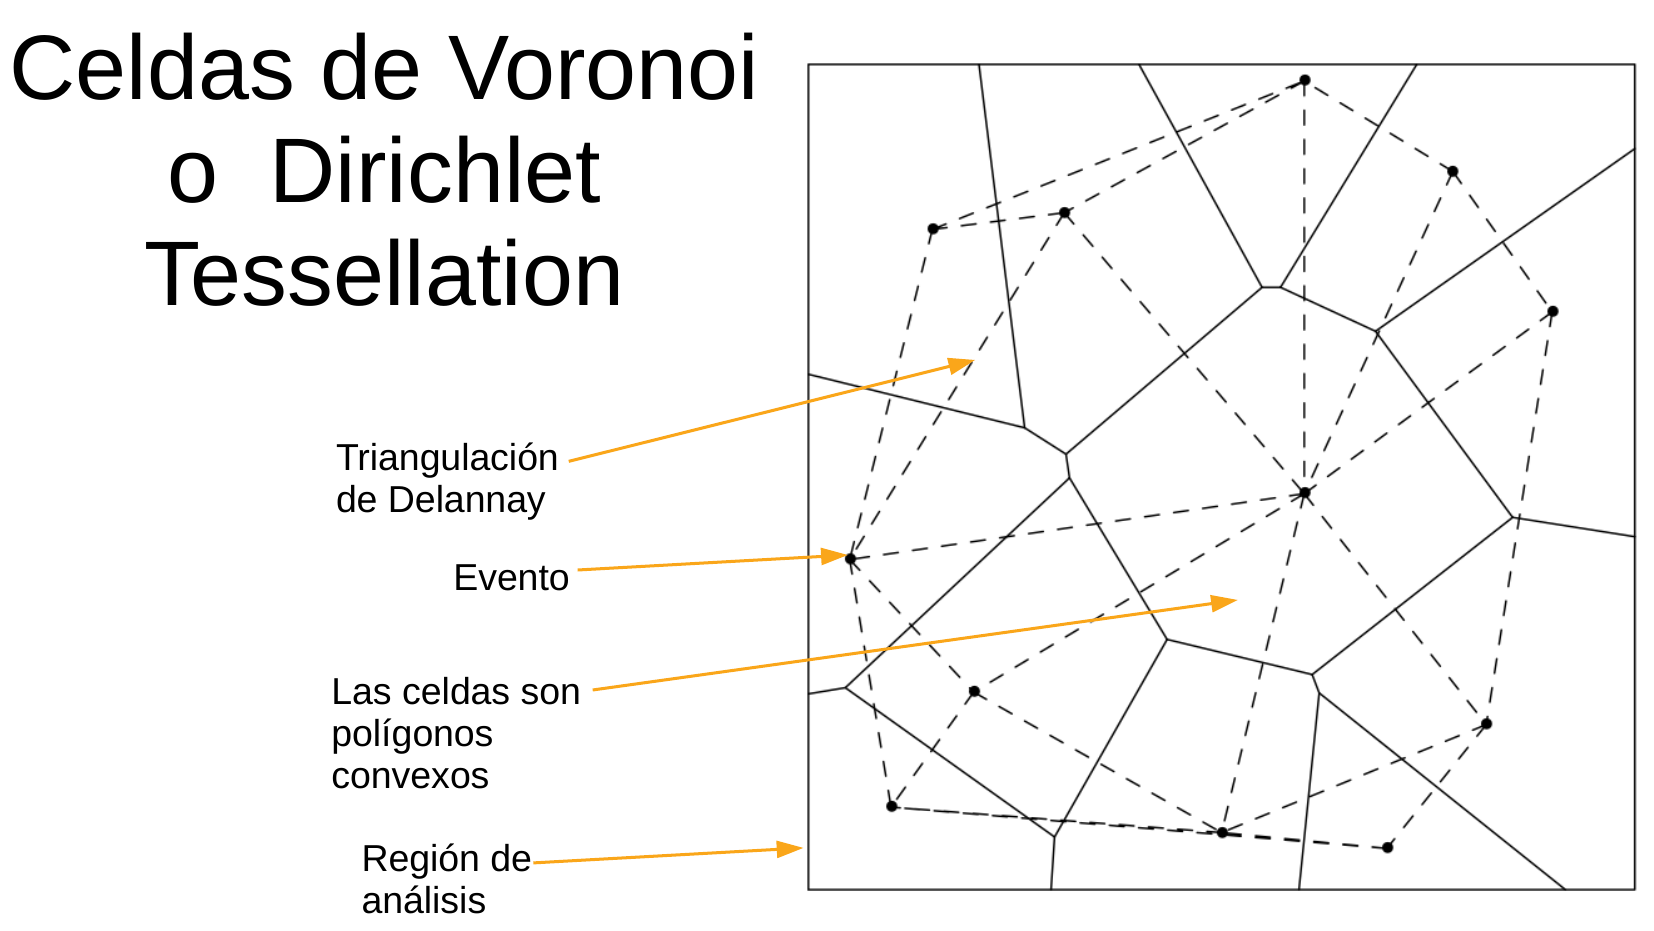

# Celdas de Voronoi o Dirichlet Tessellation
Triangulación de Delannay
Evento
Las celdas son polígonos convexos
Región de análisis